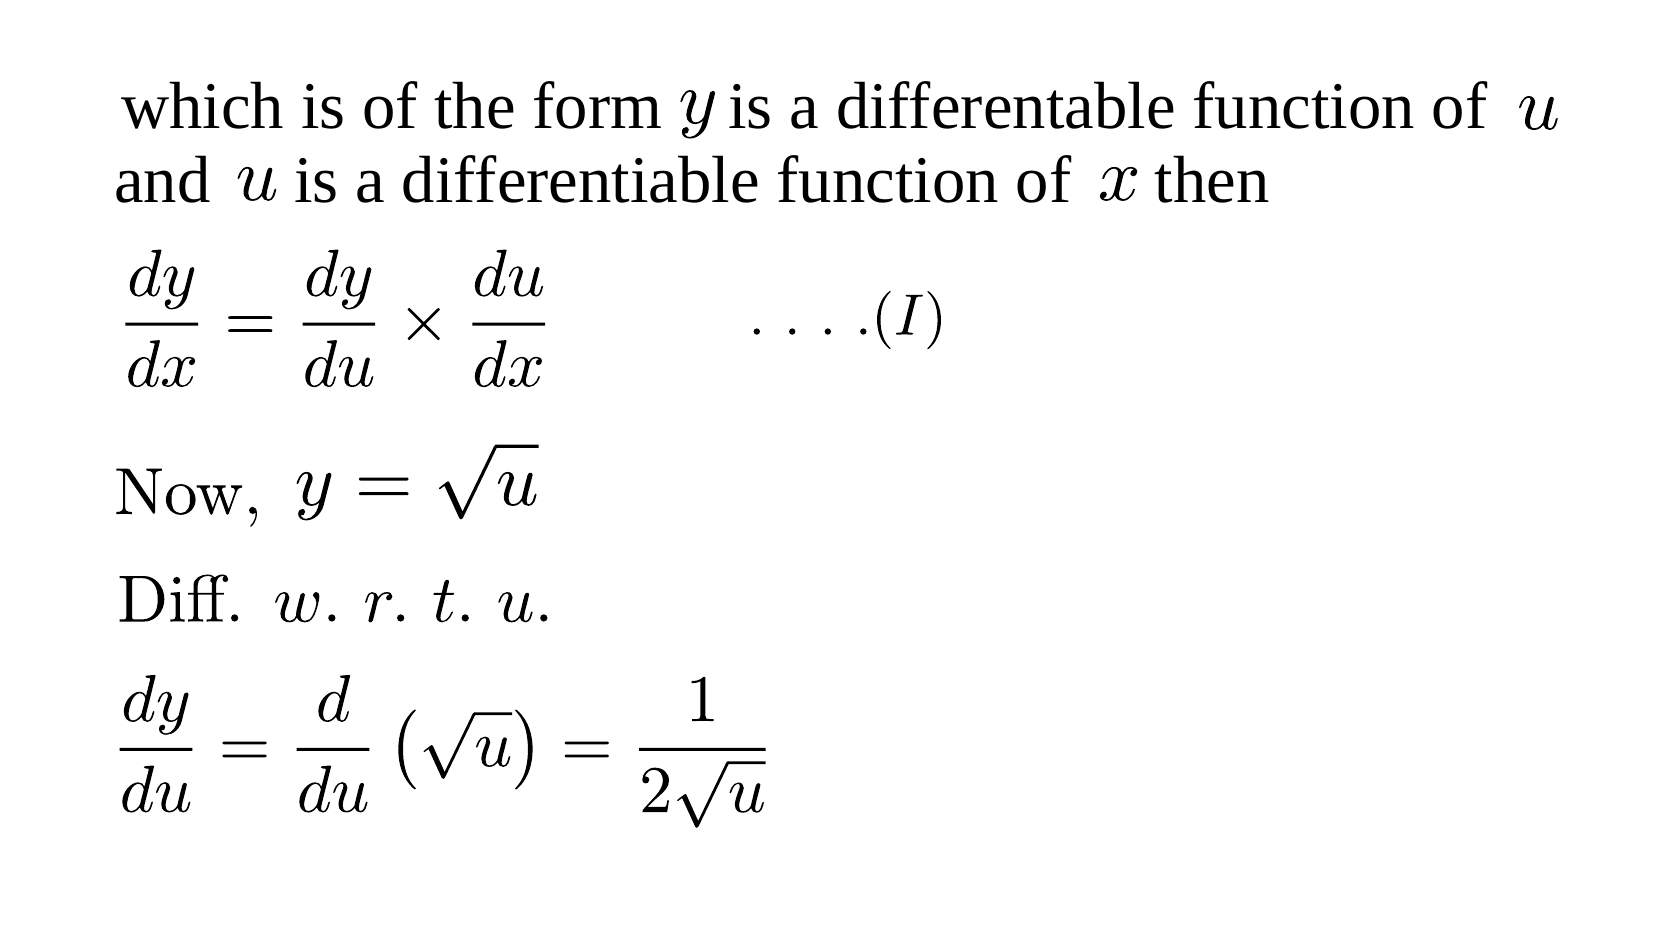

# which is of the form	 is a differentable function of and is a differentiable function of 	then